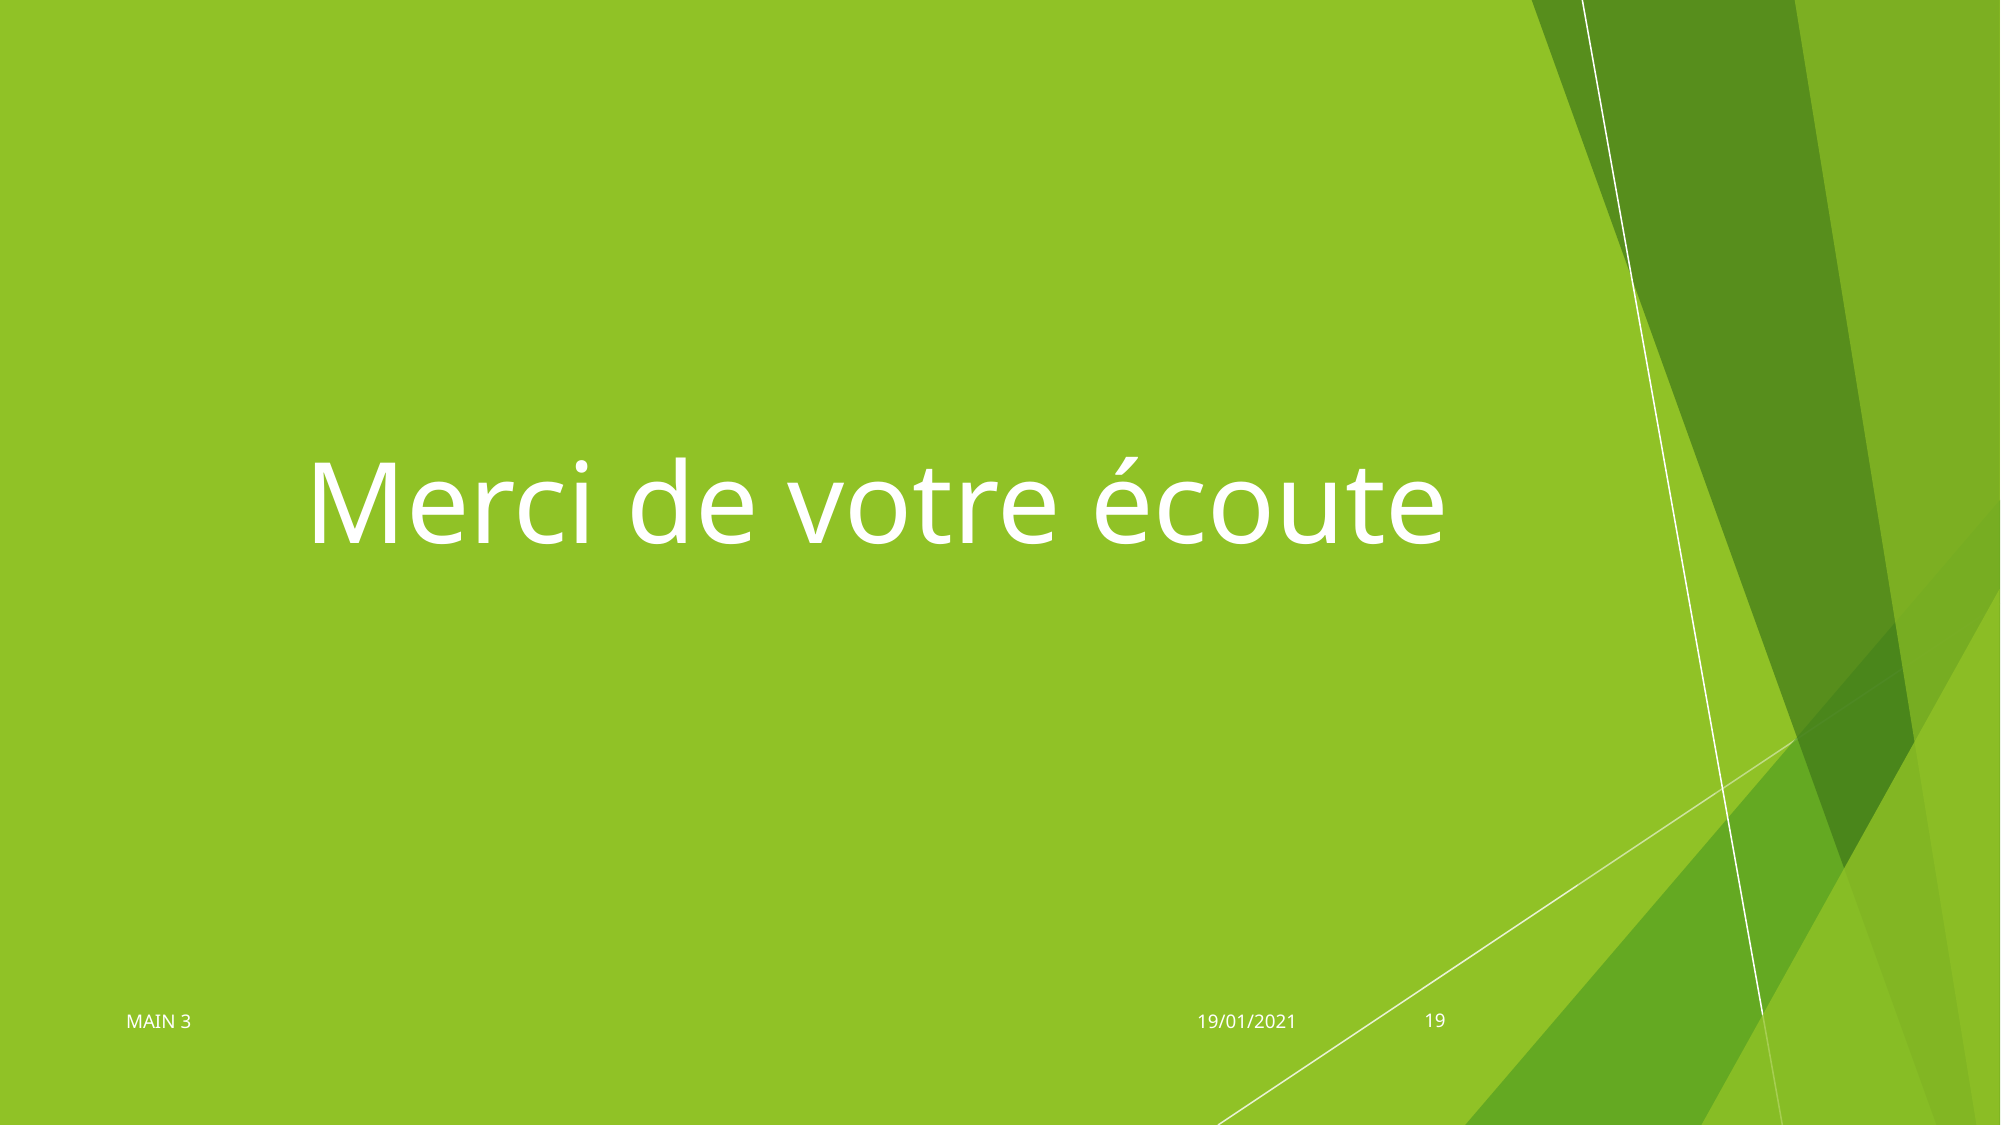

# Merci de votre écoute
MAIN 3
19/01/2021